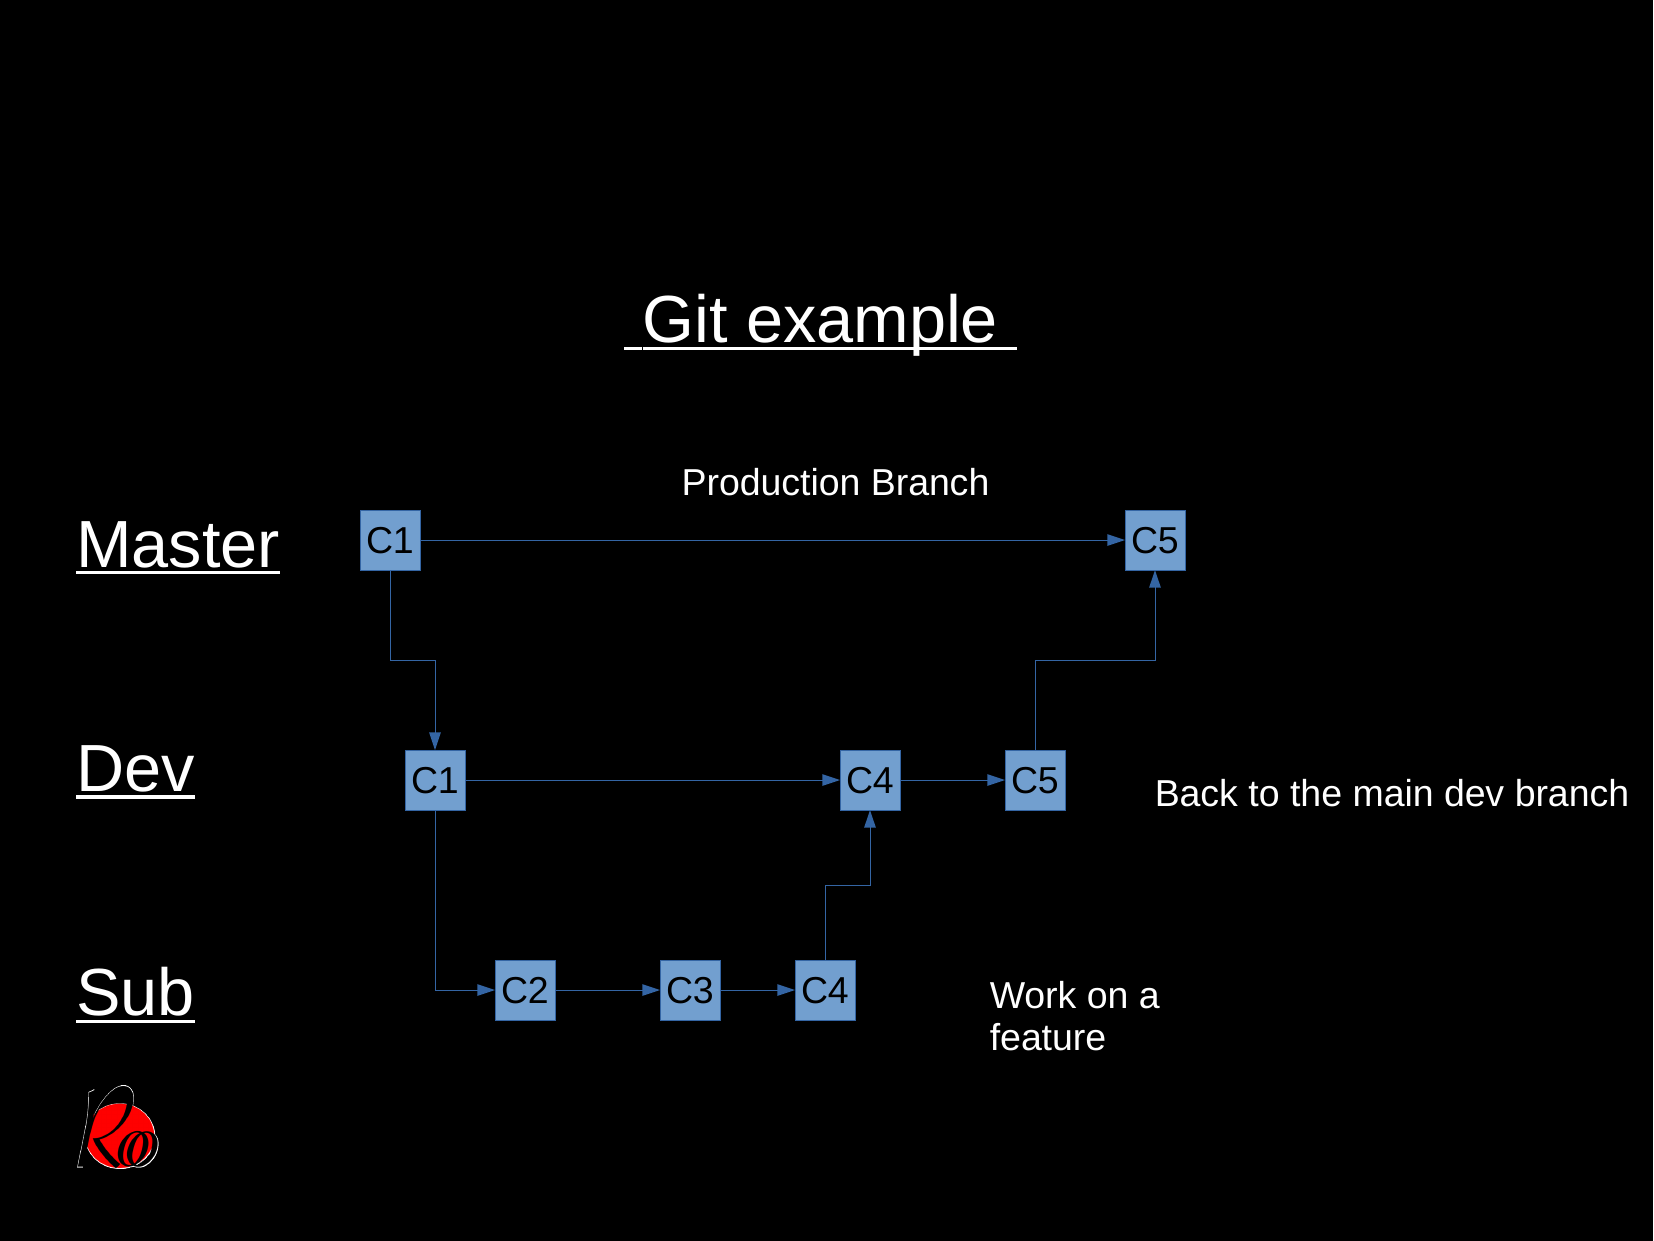

# Git example
Master
Dev
Sub
Production Branch
C1
C5
C1
C4
C5
Back to the main dev branch
C2
C3
C4
Work on a feature